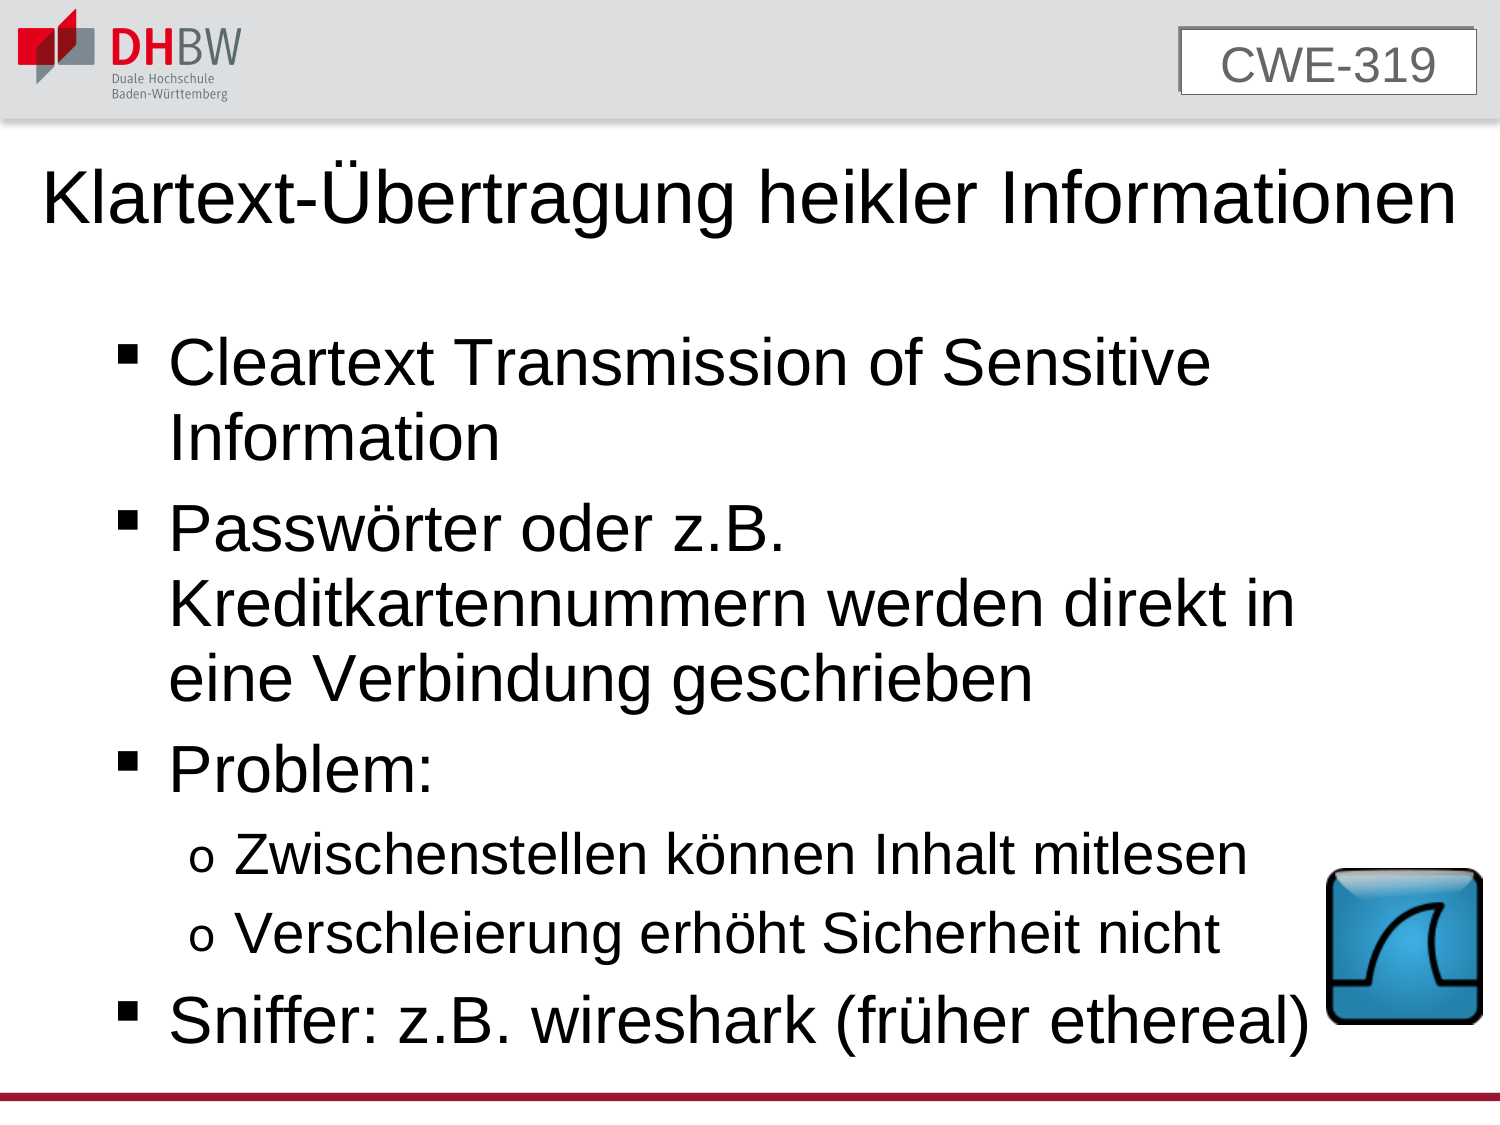

CWE-319
# Klartext-Übertragung heikler Informationen
Cleartext Transmission of Sensitive Information
Passwörter oder z.B. Kreditkartennummern werden direkt in eine Verbindung geschrieben
Problem:
Zwischenstellen können Inhalt mitlesen
Verschleierung erhöht Sicherheit nicht
Sniffer: z.B. wireshark (früher ethereal)